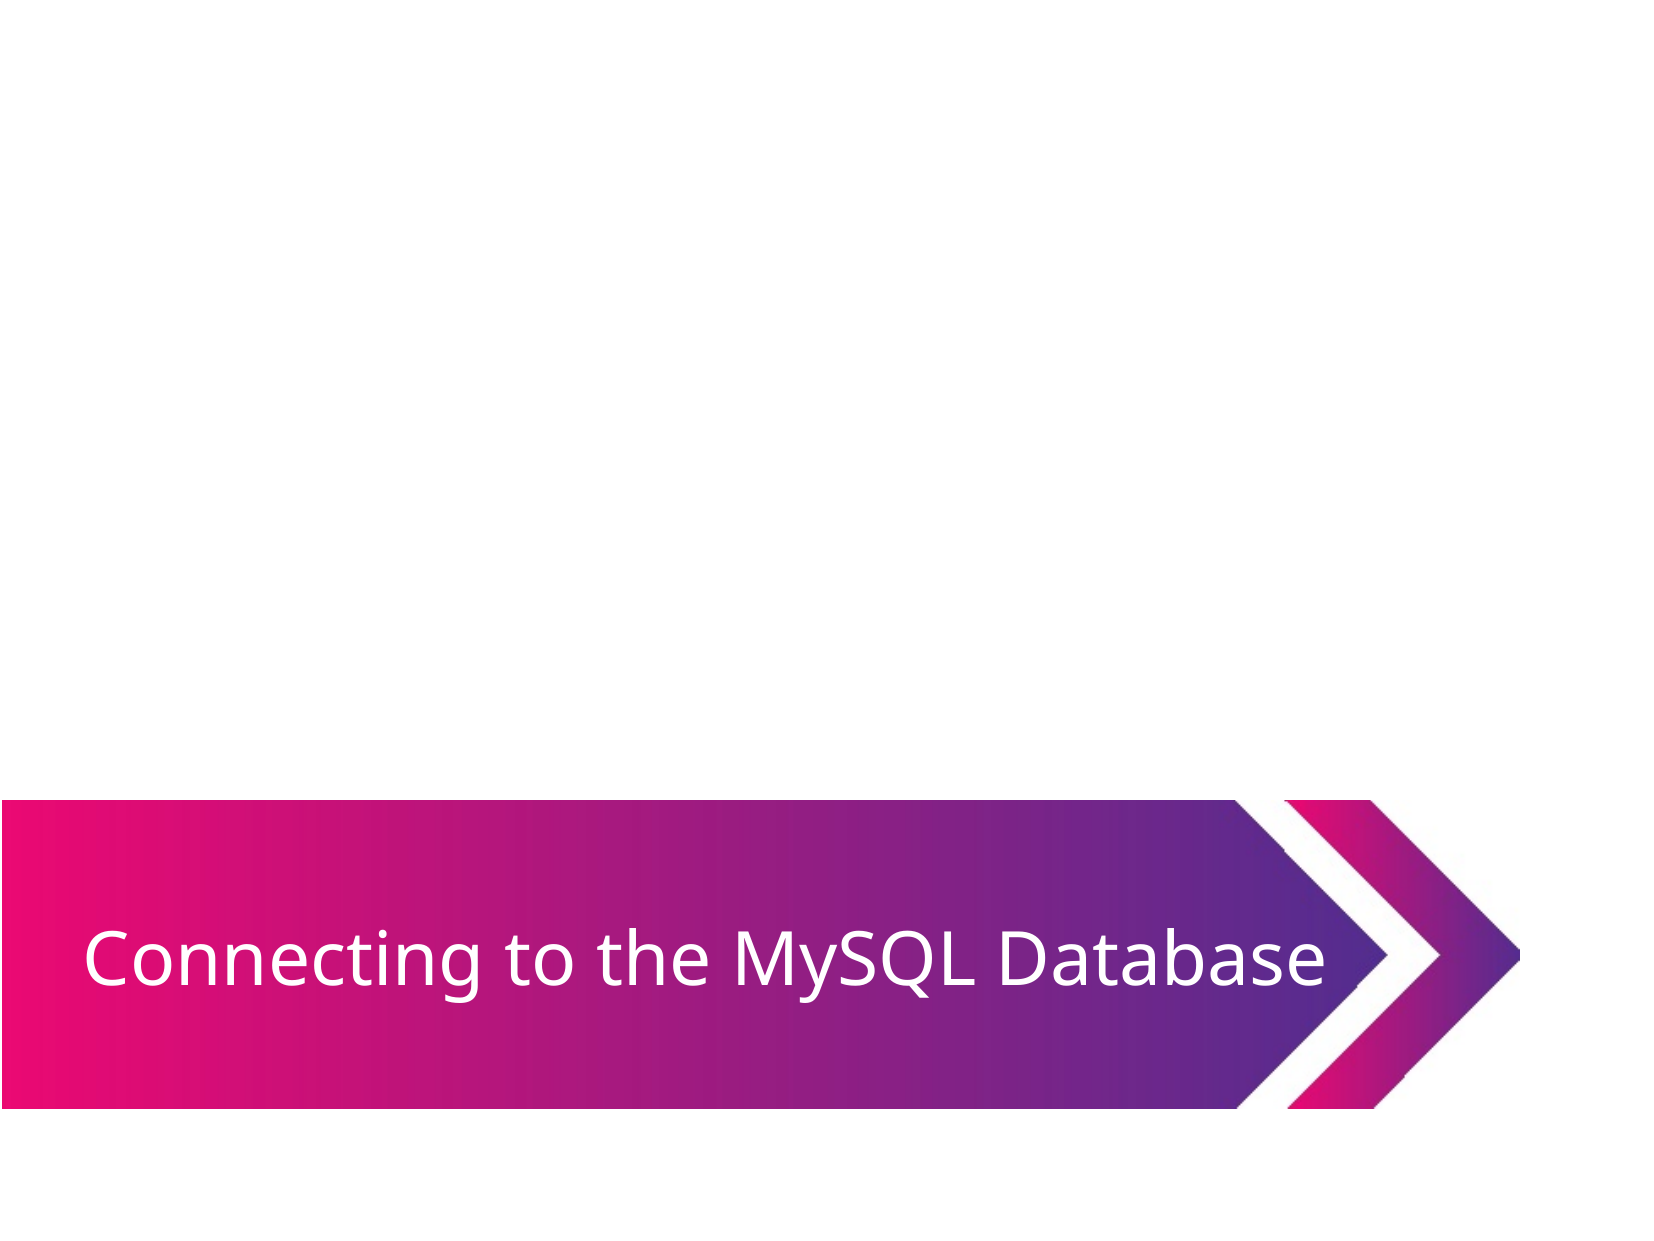

JDBC Drivers
# Connecting to the MySQL Database